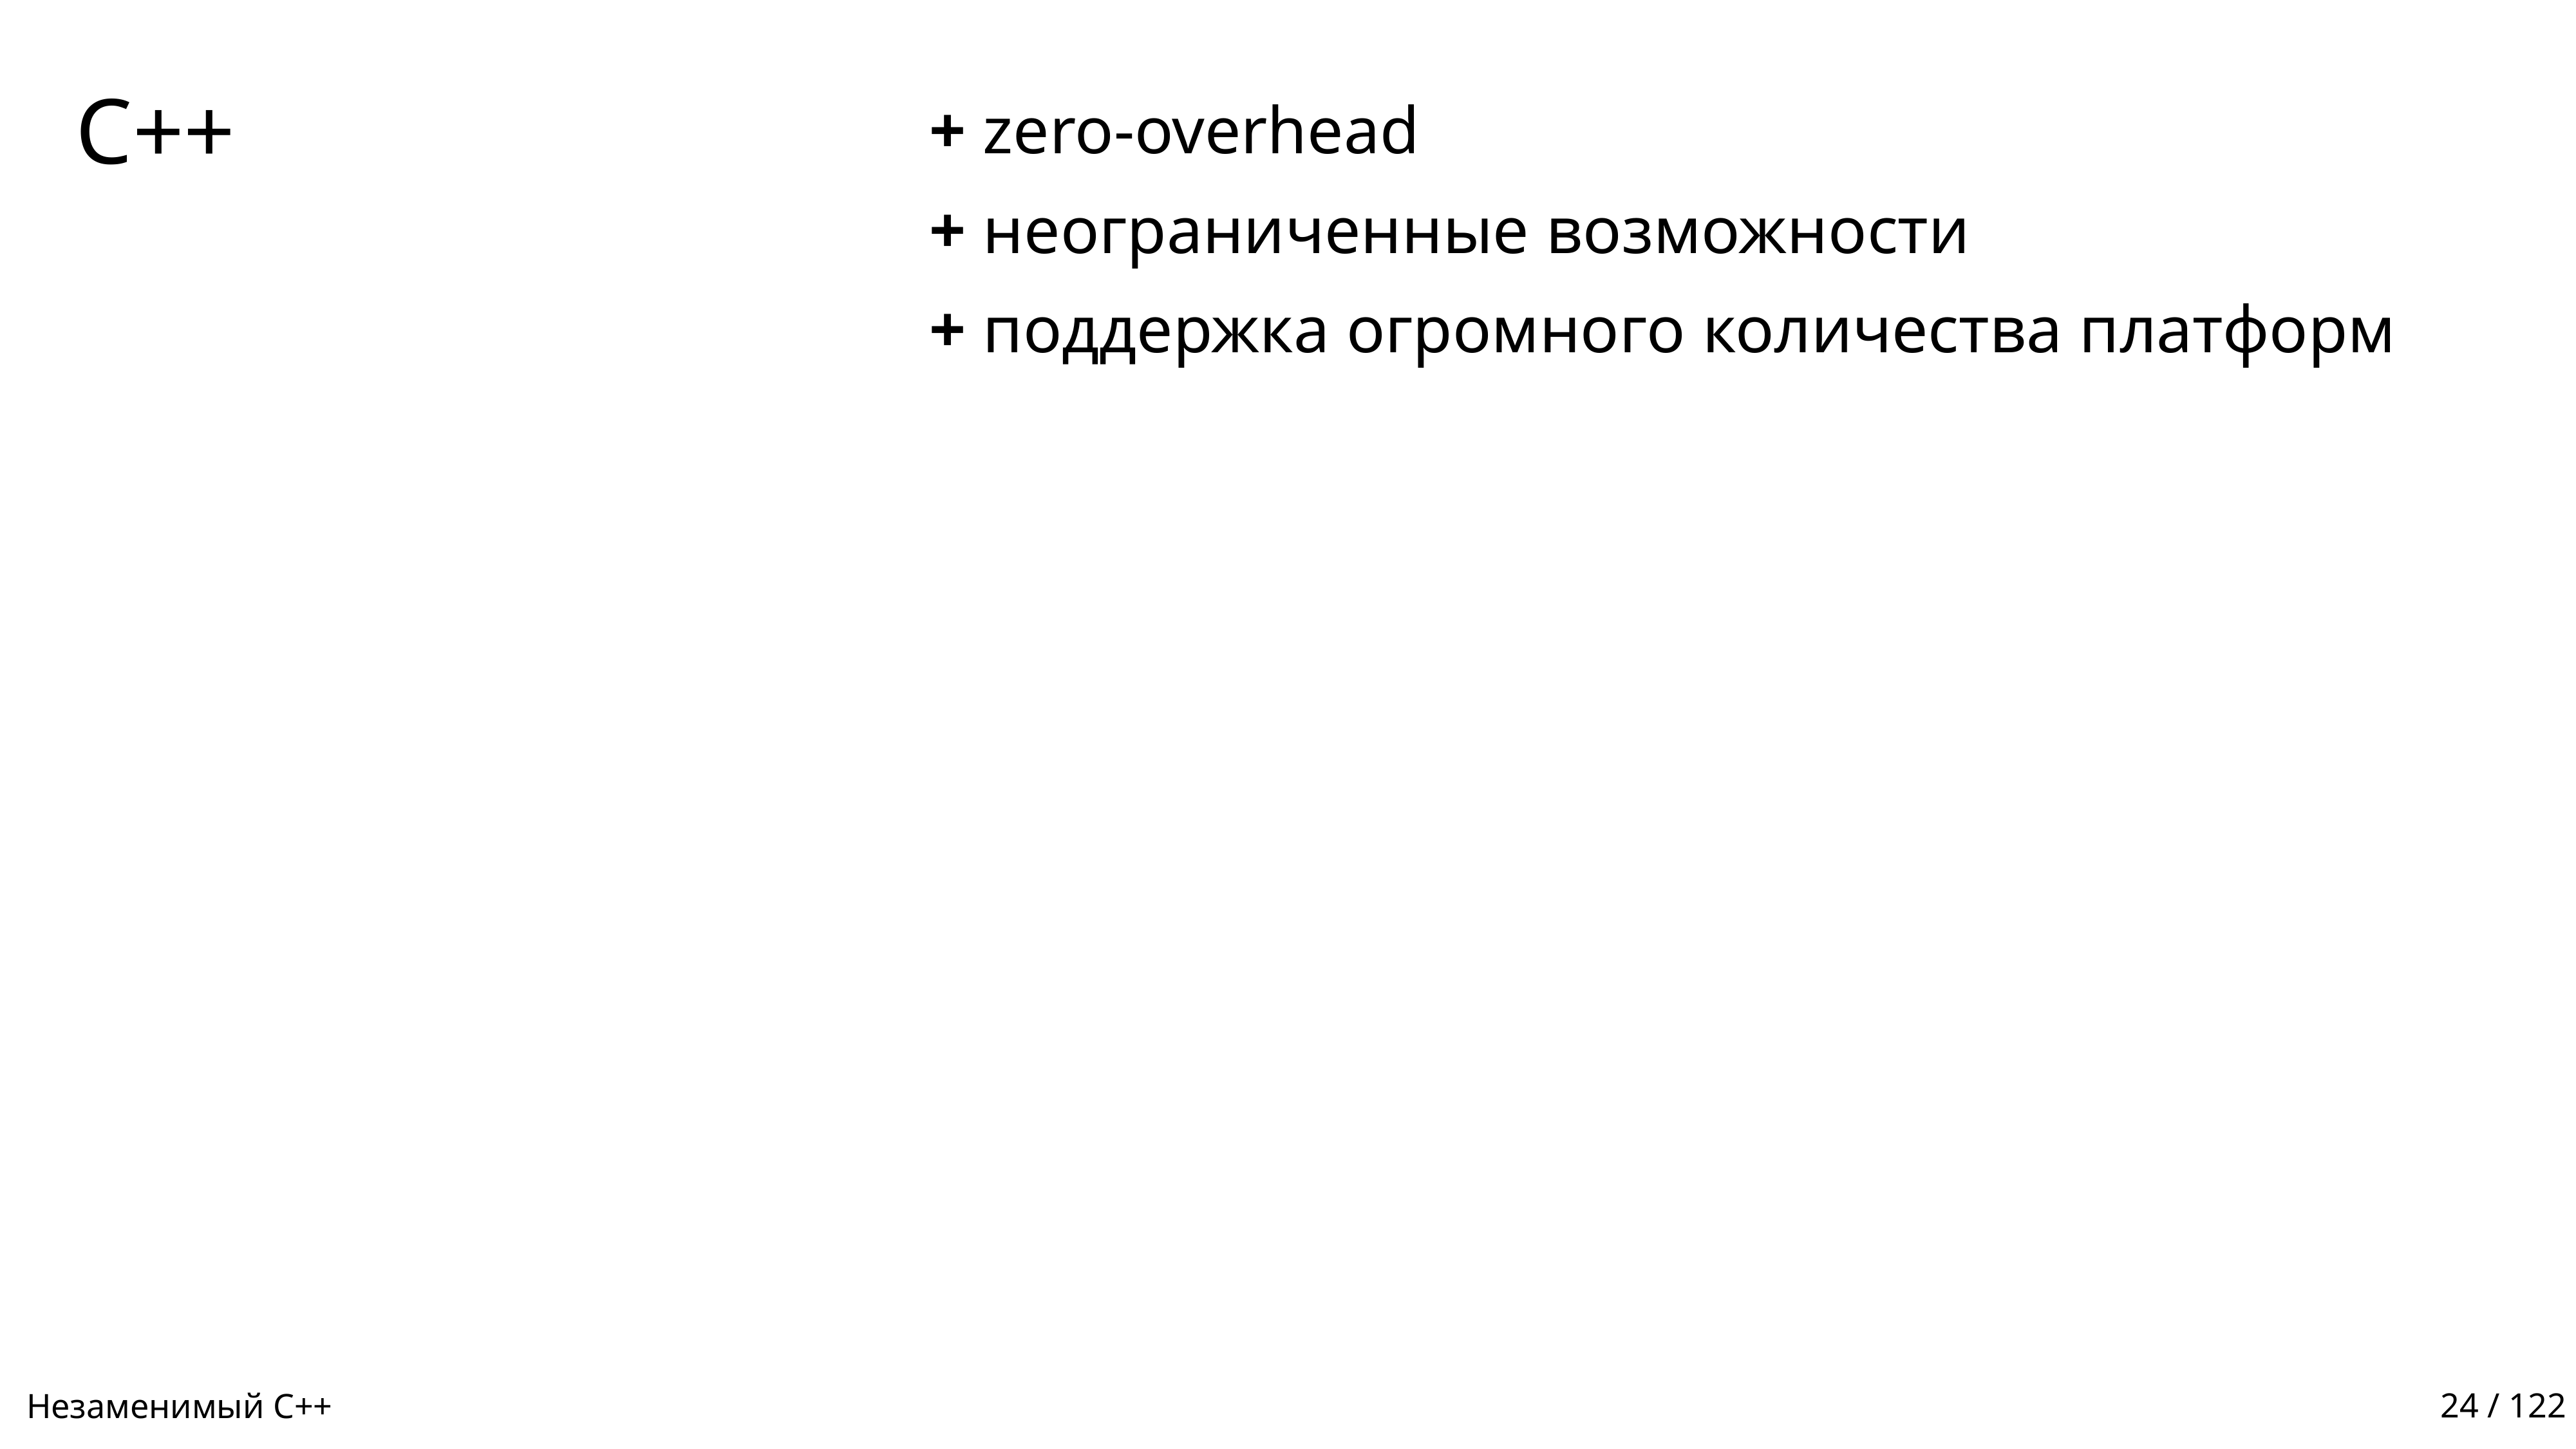

# C++
+ zero-overhead
+ неограниченные возможности
+ поддержка огромного количества платформ
Незаменимый C++